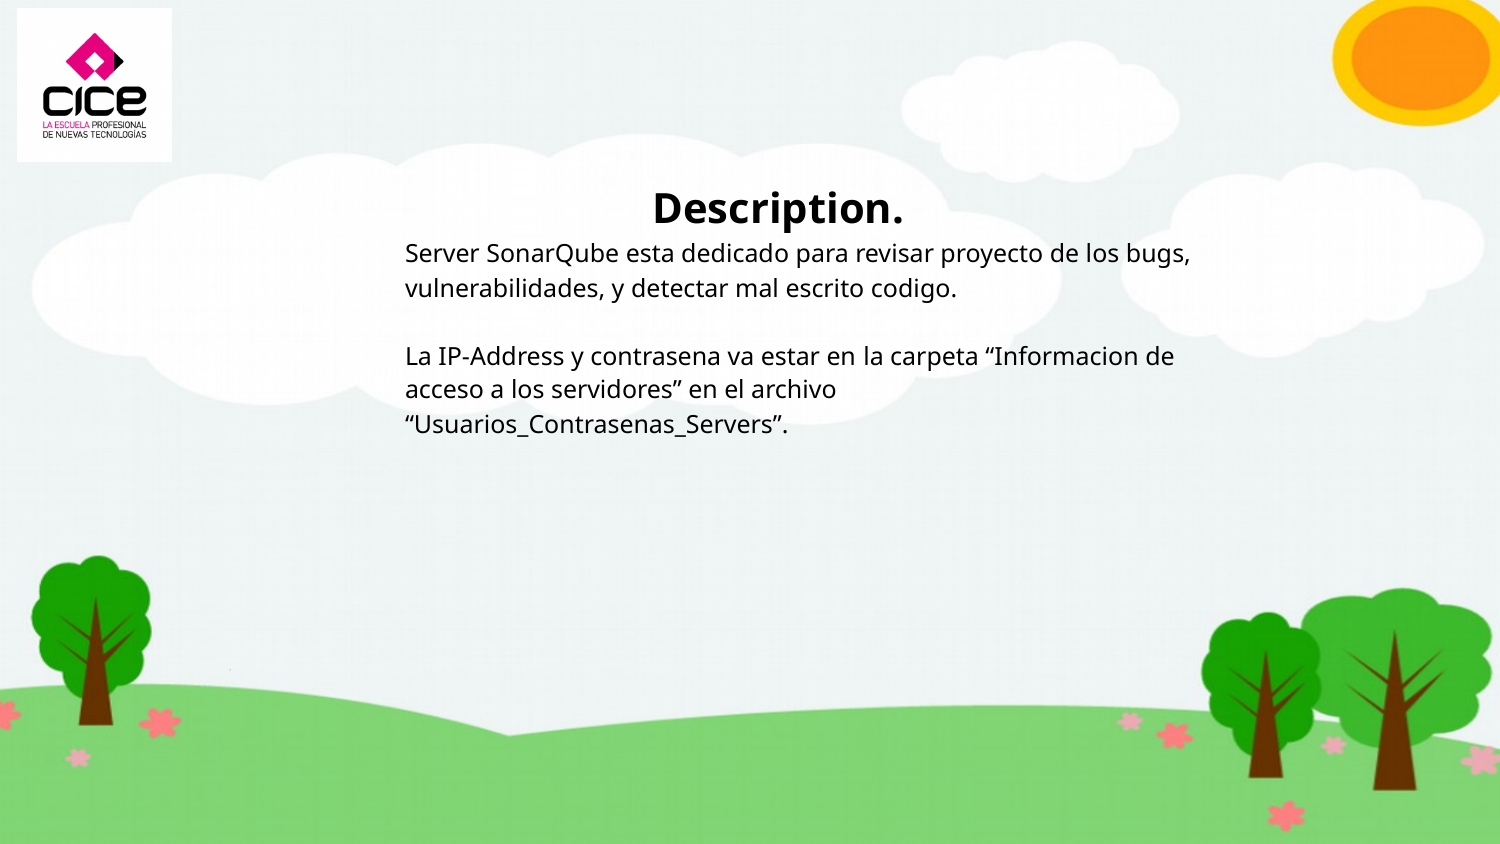

# Description. Server SonarQube esta dedicado para revisar proyecto de los bugs, vulnerabilidades, y detectar mal escrito codigo. La IP-Address y contrasena va estar en la carpeta “Informacion de acceso a los servidores” en el archivo “Usuarios_Contrasenas_Servers”.